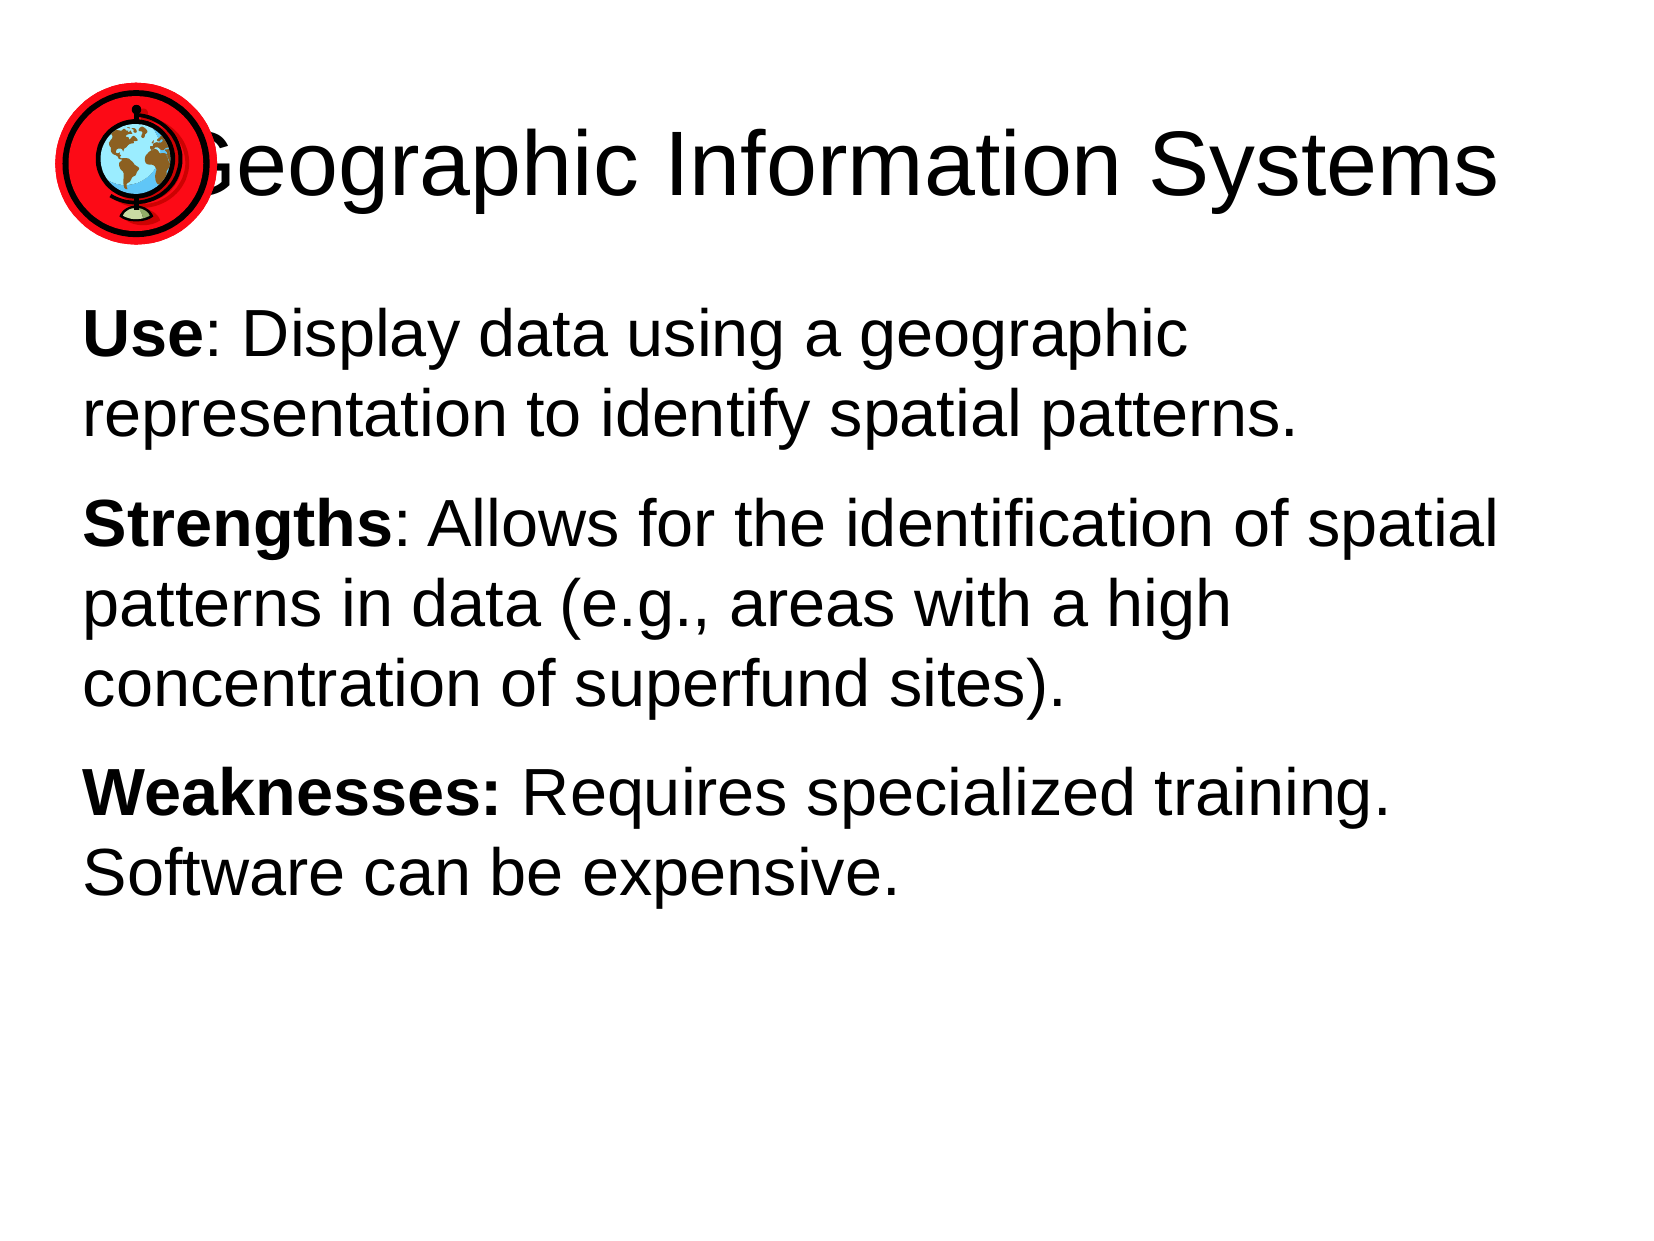

# Geographic Information Systems
Use: Display data using a geographic representation to identify spatial patterns.
Strengths: Allows for the identification of spatial patterns in data (e.g., areas with a high concentration of superfund sites).
Weaknesses: Requires specialized training. Software can be expensive.